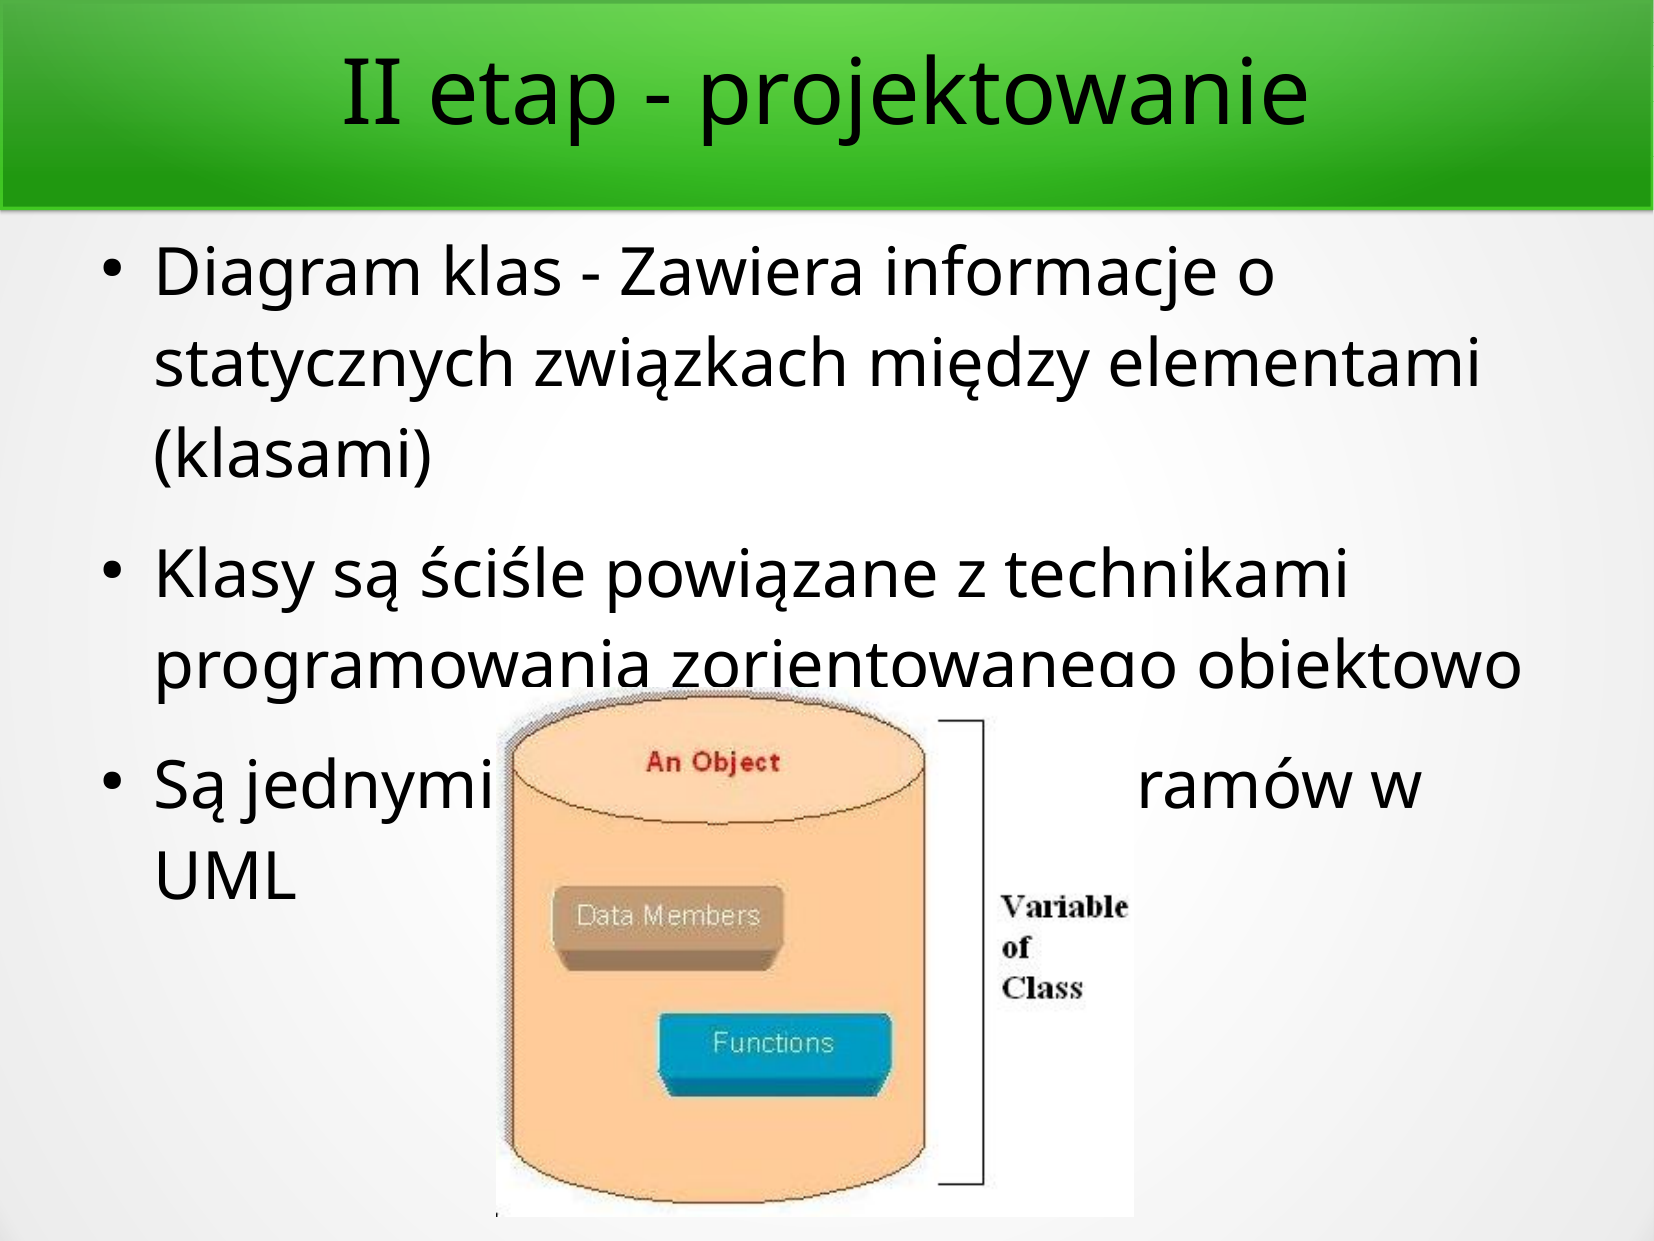

# II etap - projektowanie
Diagram klas - Zawiera informacje o statycznych związkach między elementami (klasami)
Klasy są ściśle powiązane z technikami programowania zorientowanego obiektowo
Są jednymi z istotniejszych diagramów w UML